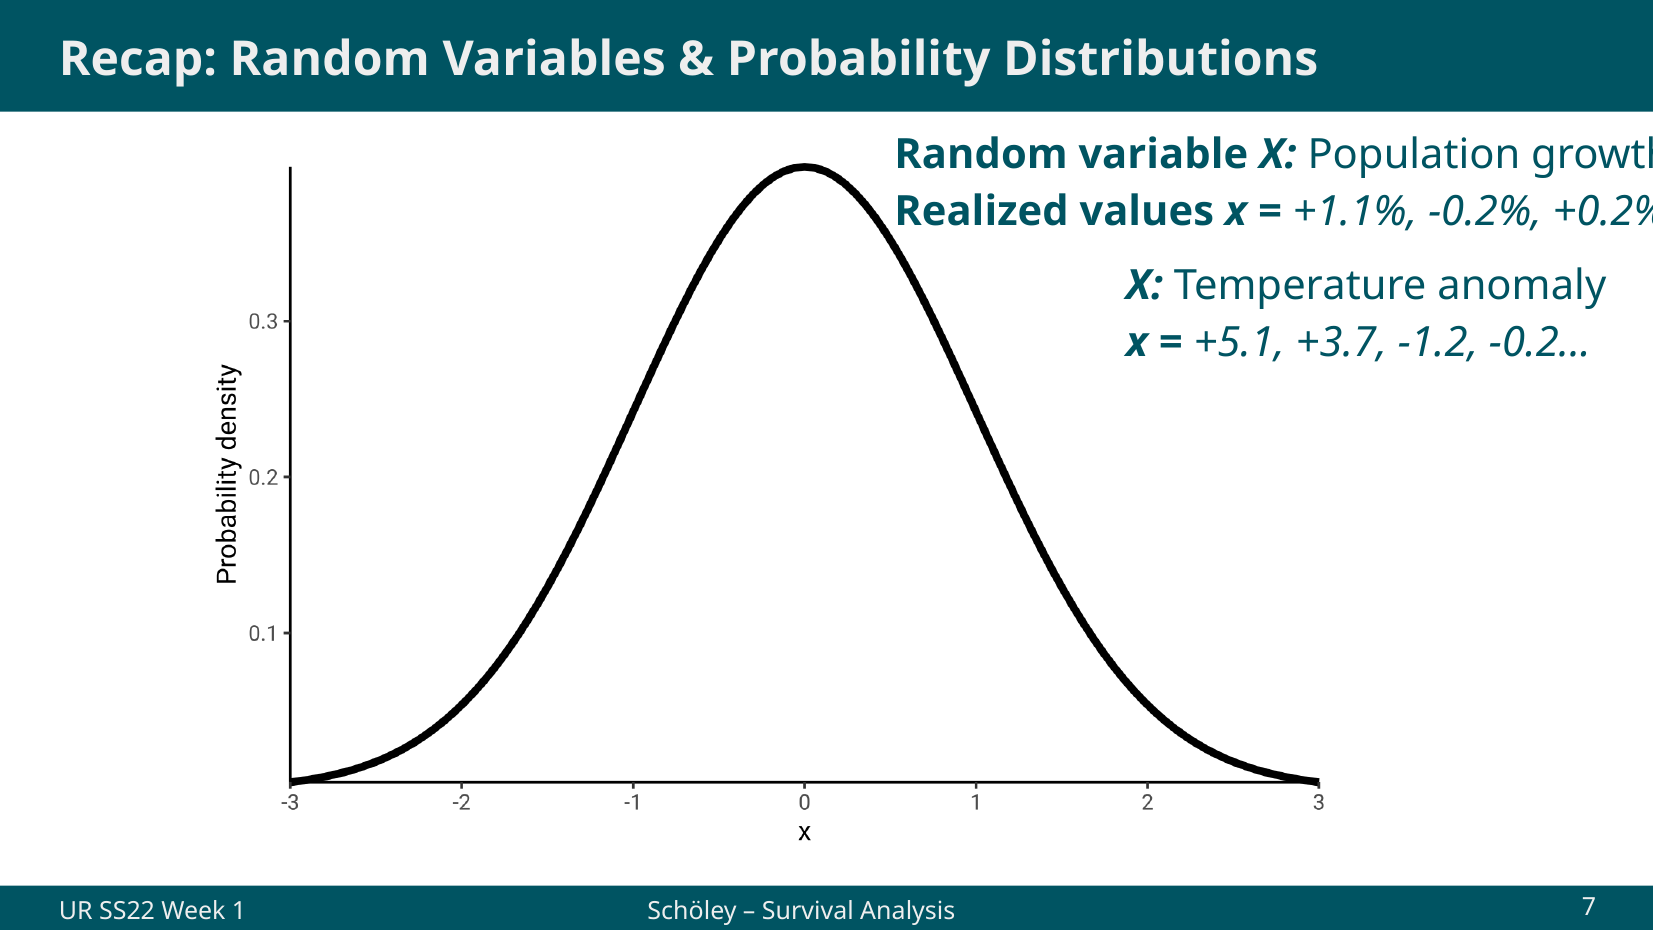

# Recap: Random Variables & Probability Distributions
Random variable X: Population growth
Realized values x = +1.1%, -0.2%, +0.2%...
X: Temperature anomaly
x = +5.1, +3.7, -1.2, -0.2...
7
UR SS22 Week 1
Schöley – Survival Analysis